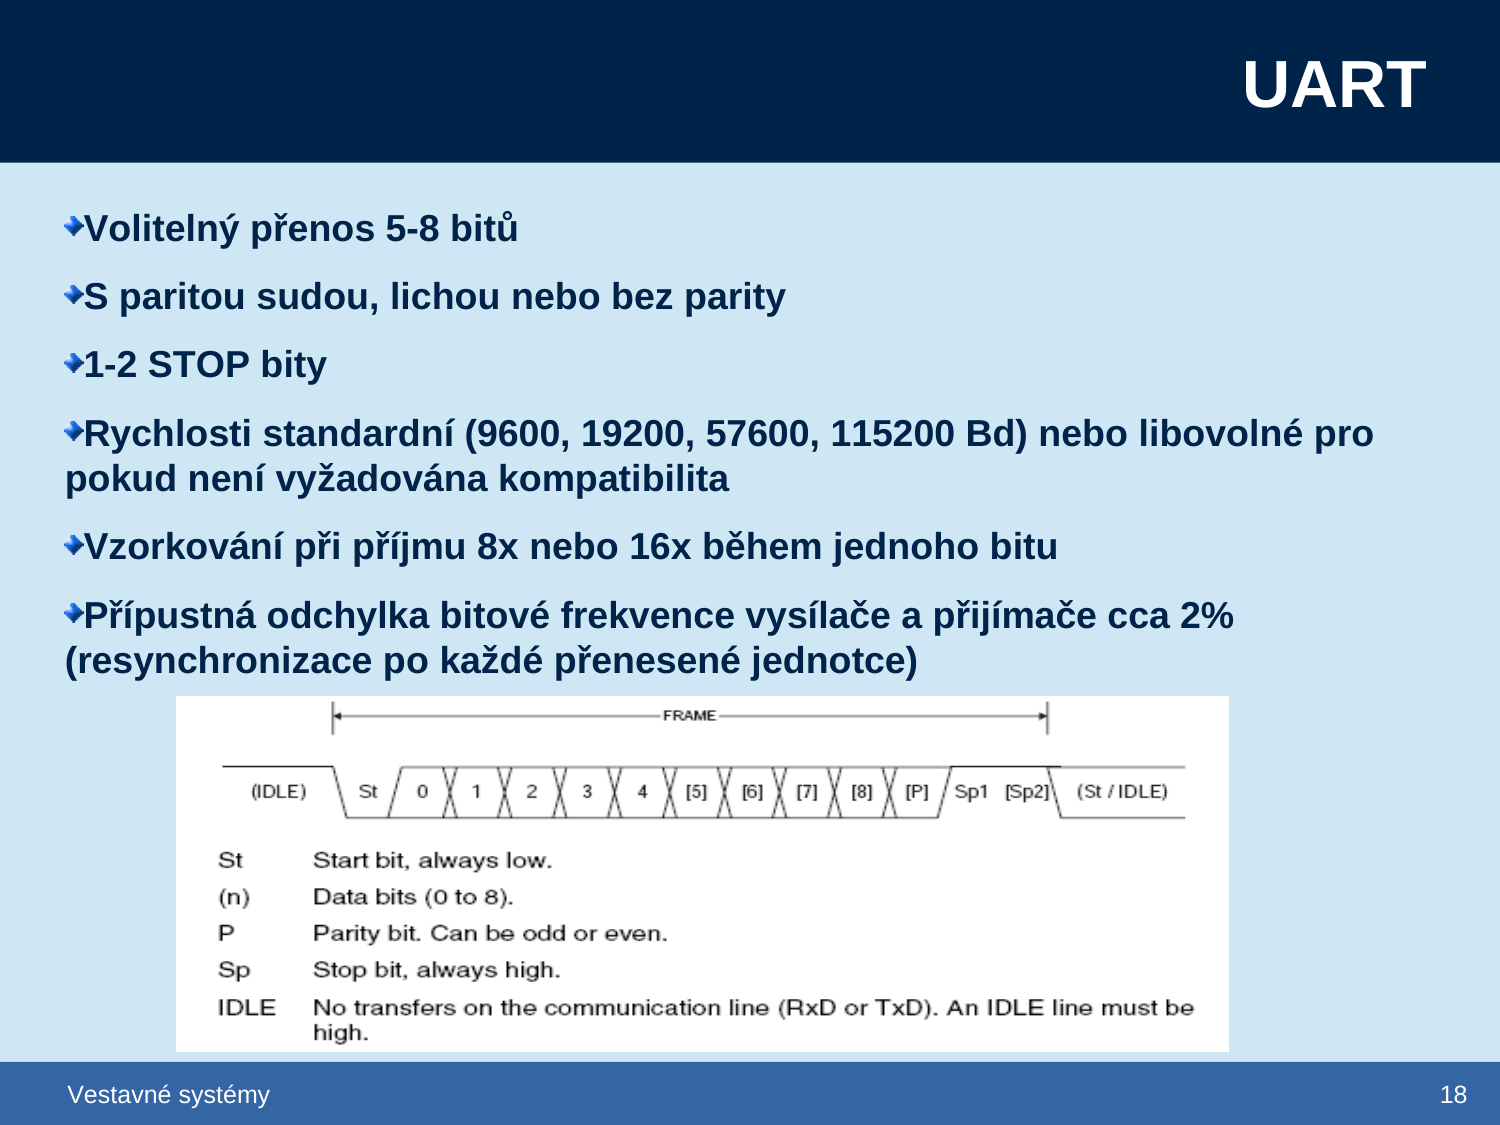

# UART
Volitelný přenos 5-8 bitů
S paritou sudou, lichou nebo bez parity
1-2 STOP bity
Rychlosti standardní (9600, 19200, 57600, 115200 Bd) nebo libovolné pro pokud není vyžadována kompatibilita
Vzorkování při příjmu 8x nebo 16x během jednoho bitu
Přípustná odchylka bitové frekvence vysílače a přijímače cca 2% (resynchronizace po každé přenesené jednotce)